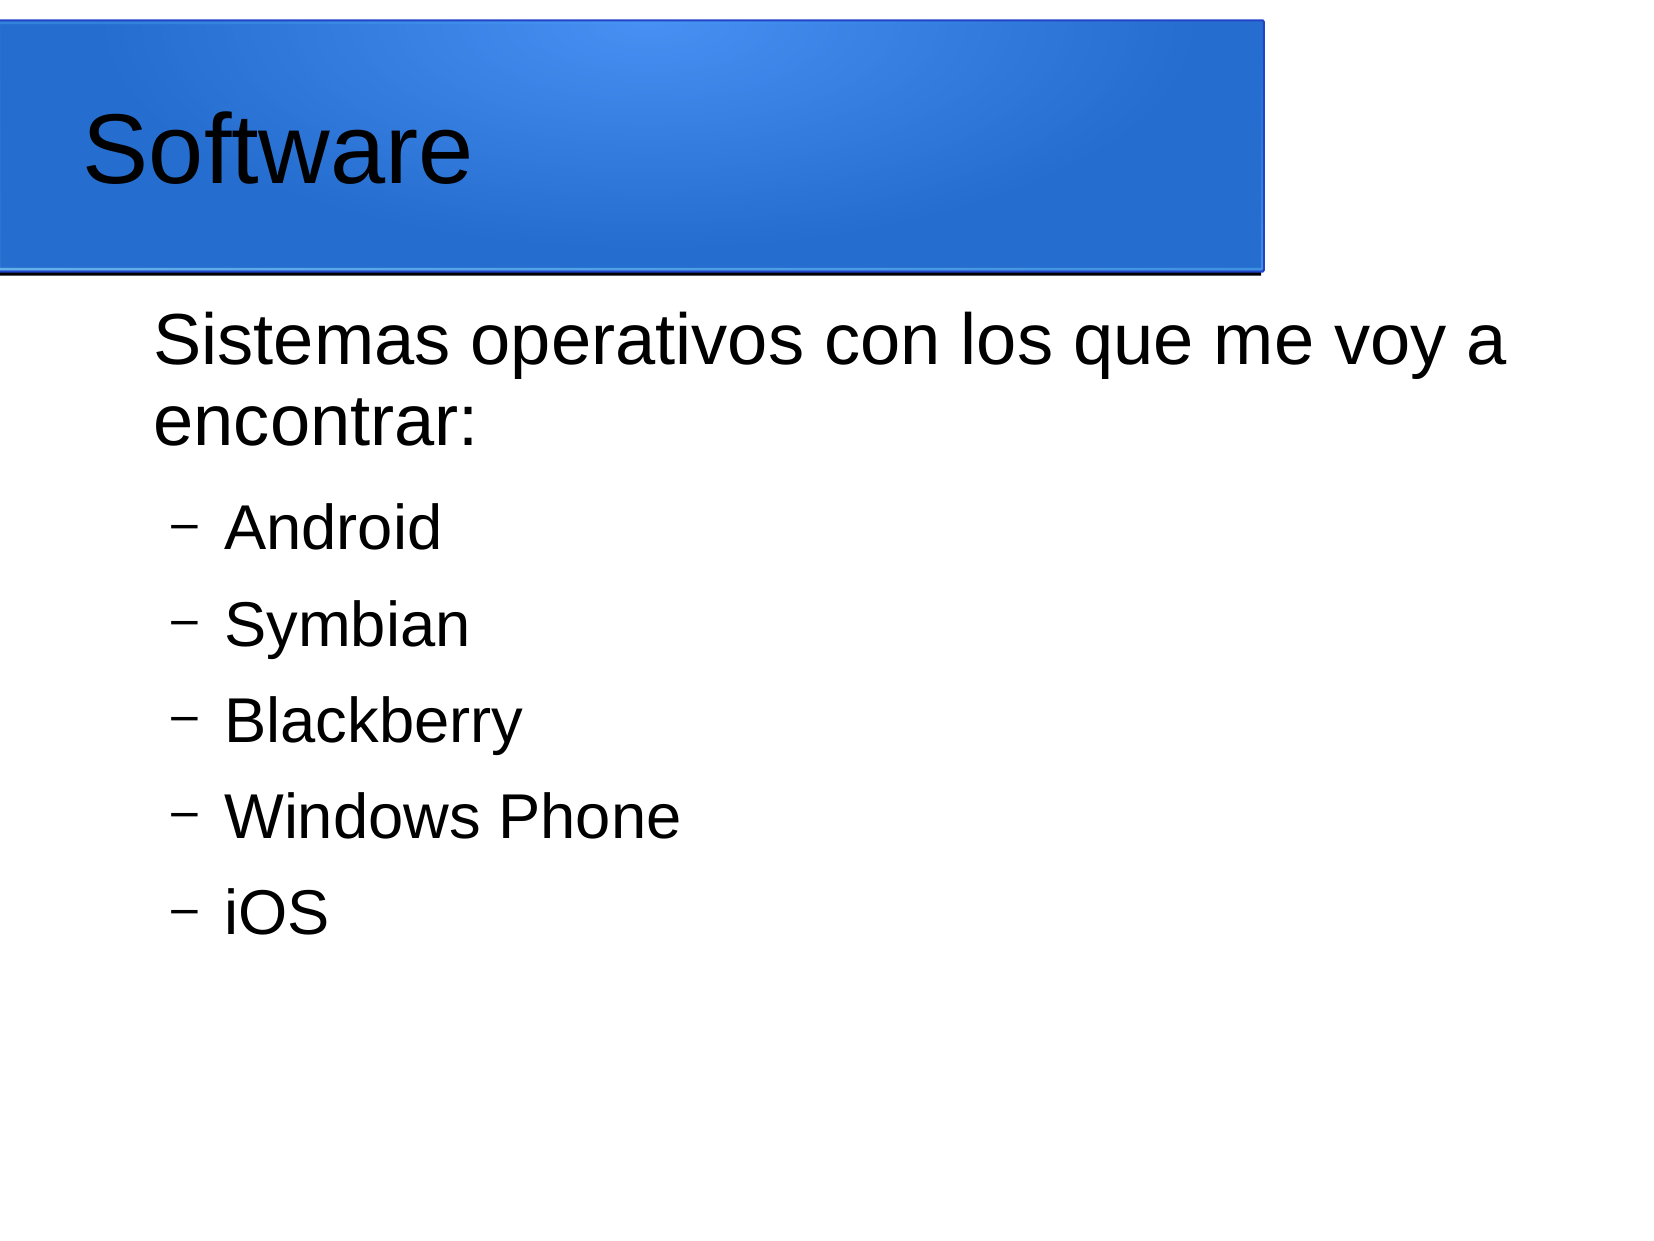

# Software
Sistemas operativos con los que me voy a encontrar:
Android
Symbian
Blackberry
Windows Phone
iOS